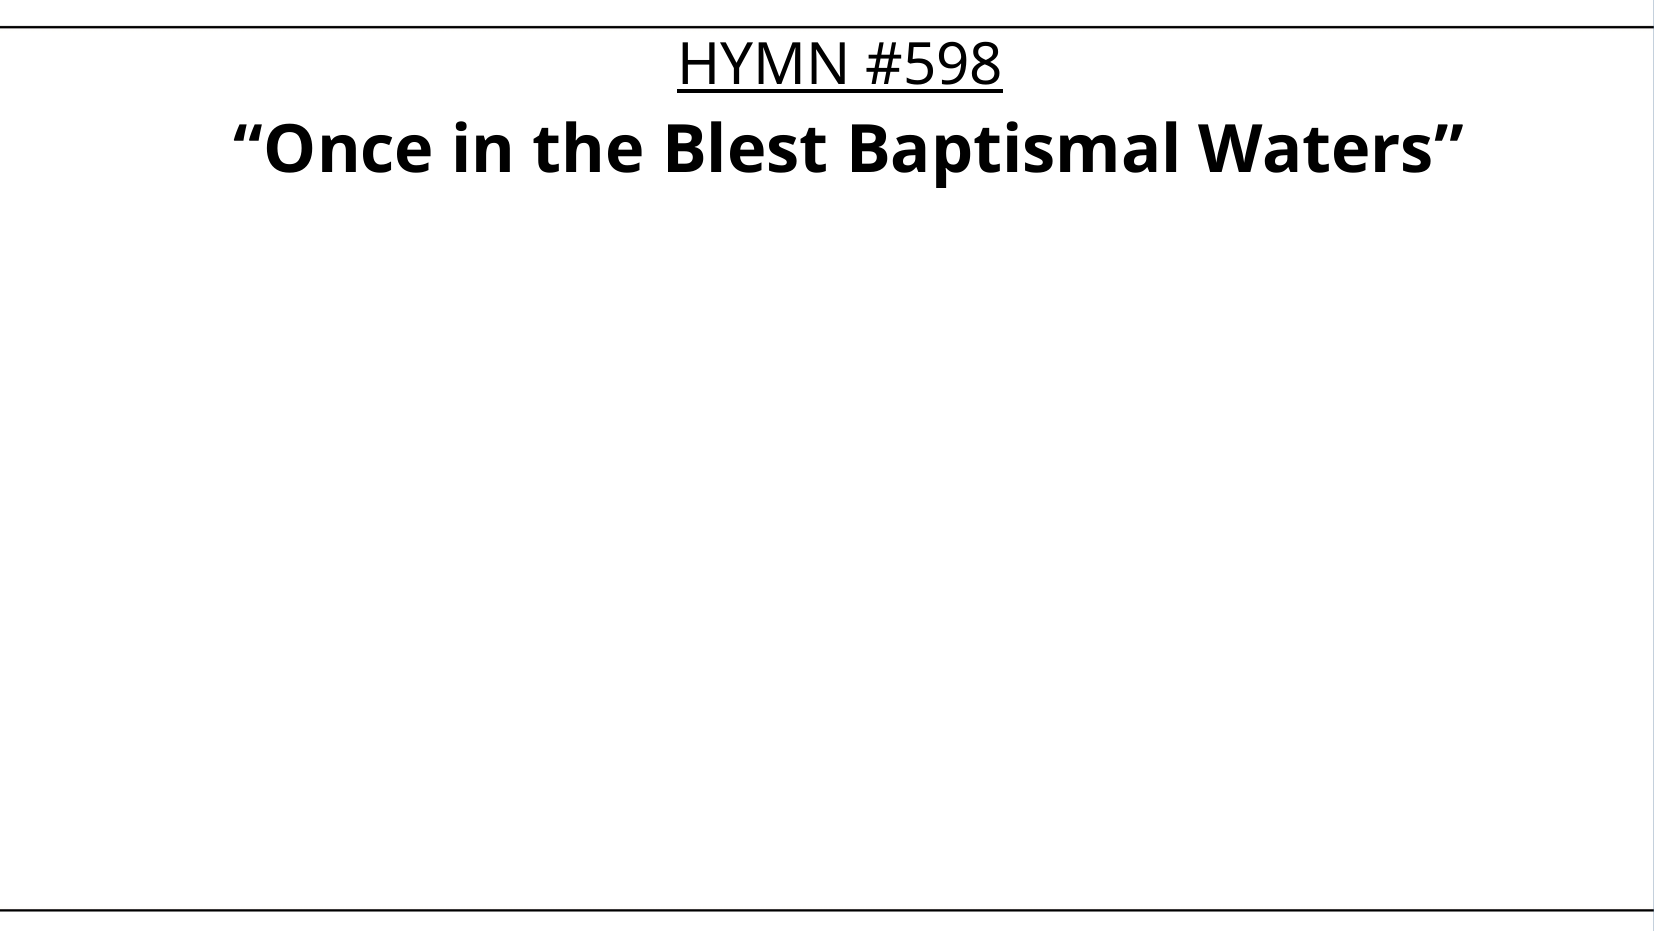

HYMN #598
“Once in the Blest Baptismal Waters”